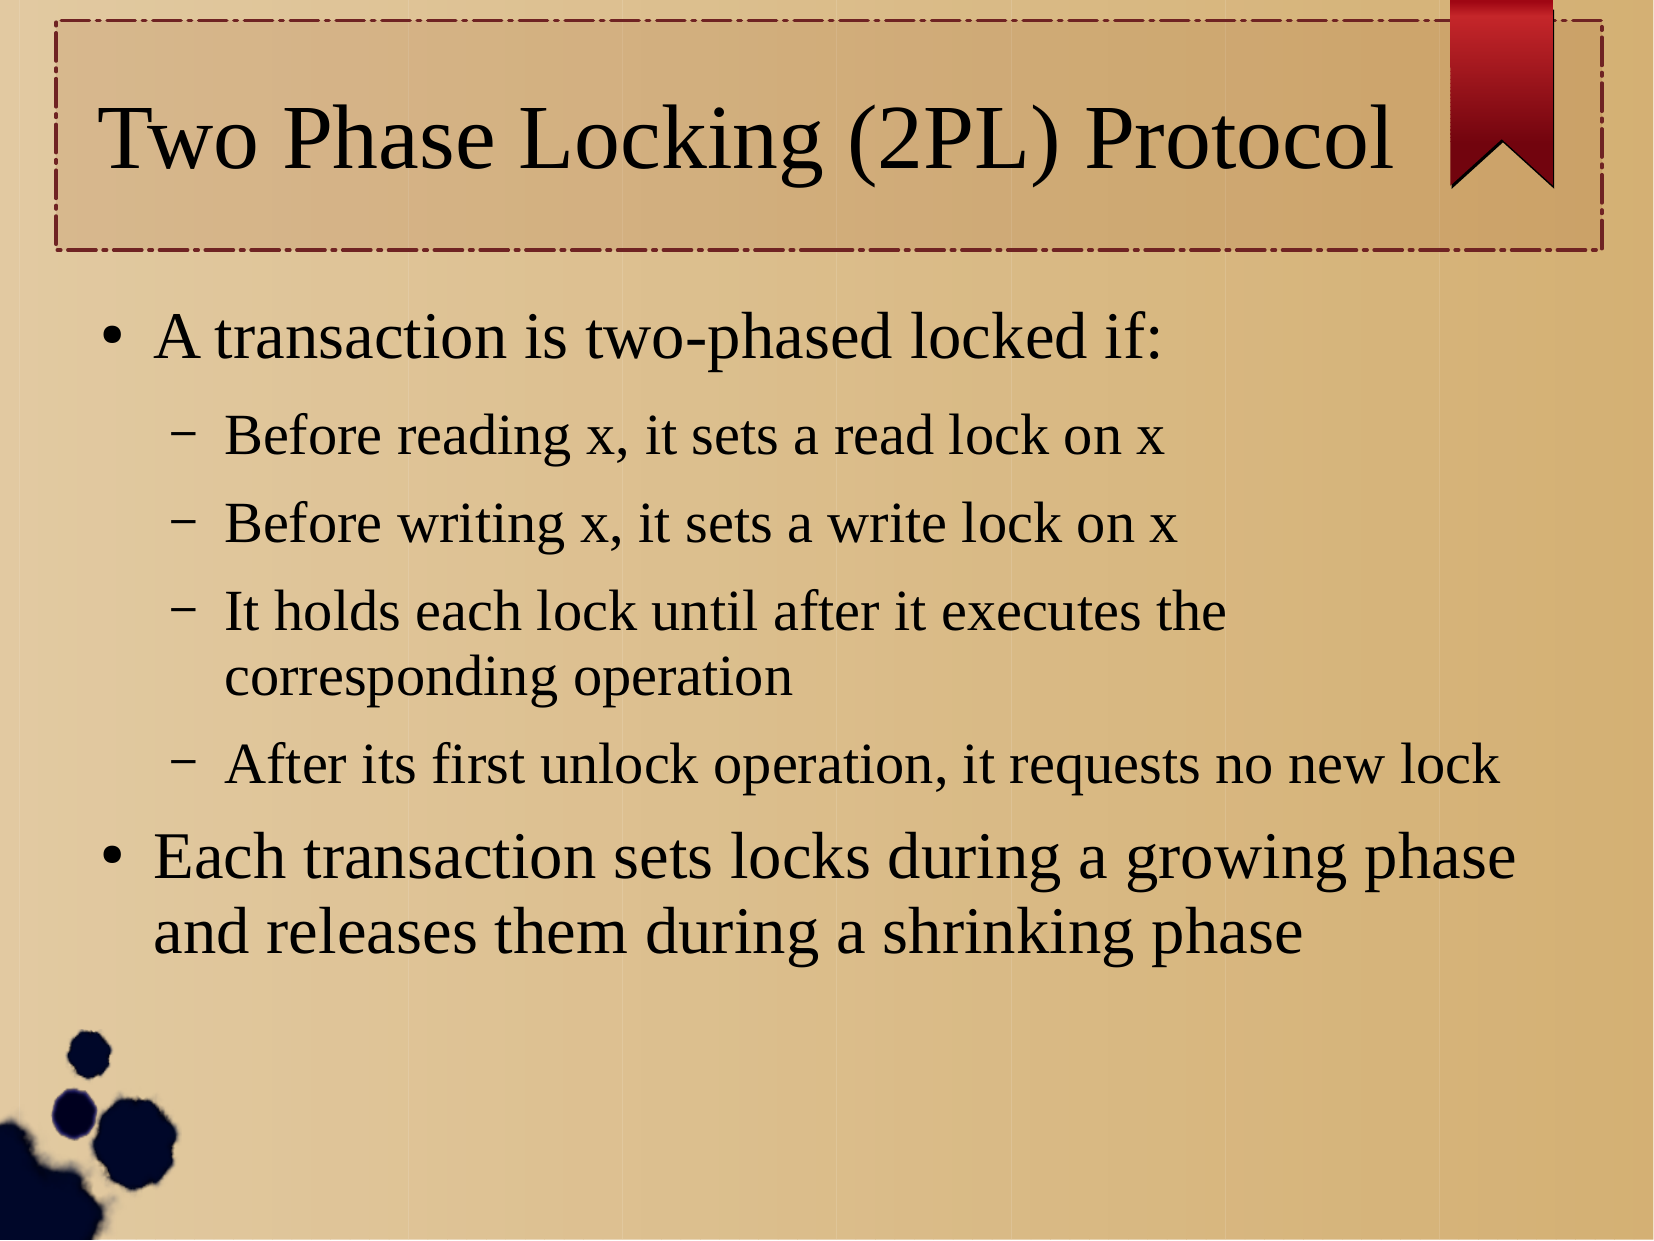

# Two Phase Locking (2PL) Protocol
A transaction is two-phased locked if:
Before reading x, it sets a read lock on x
Before writing x, it sets a write lock on x
It holds each lock until after it executes the corresponding operation
After its first unlock operation, it requests no new lock
Each transaction sets locks during a growing phase and releases them during a shrinking phase